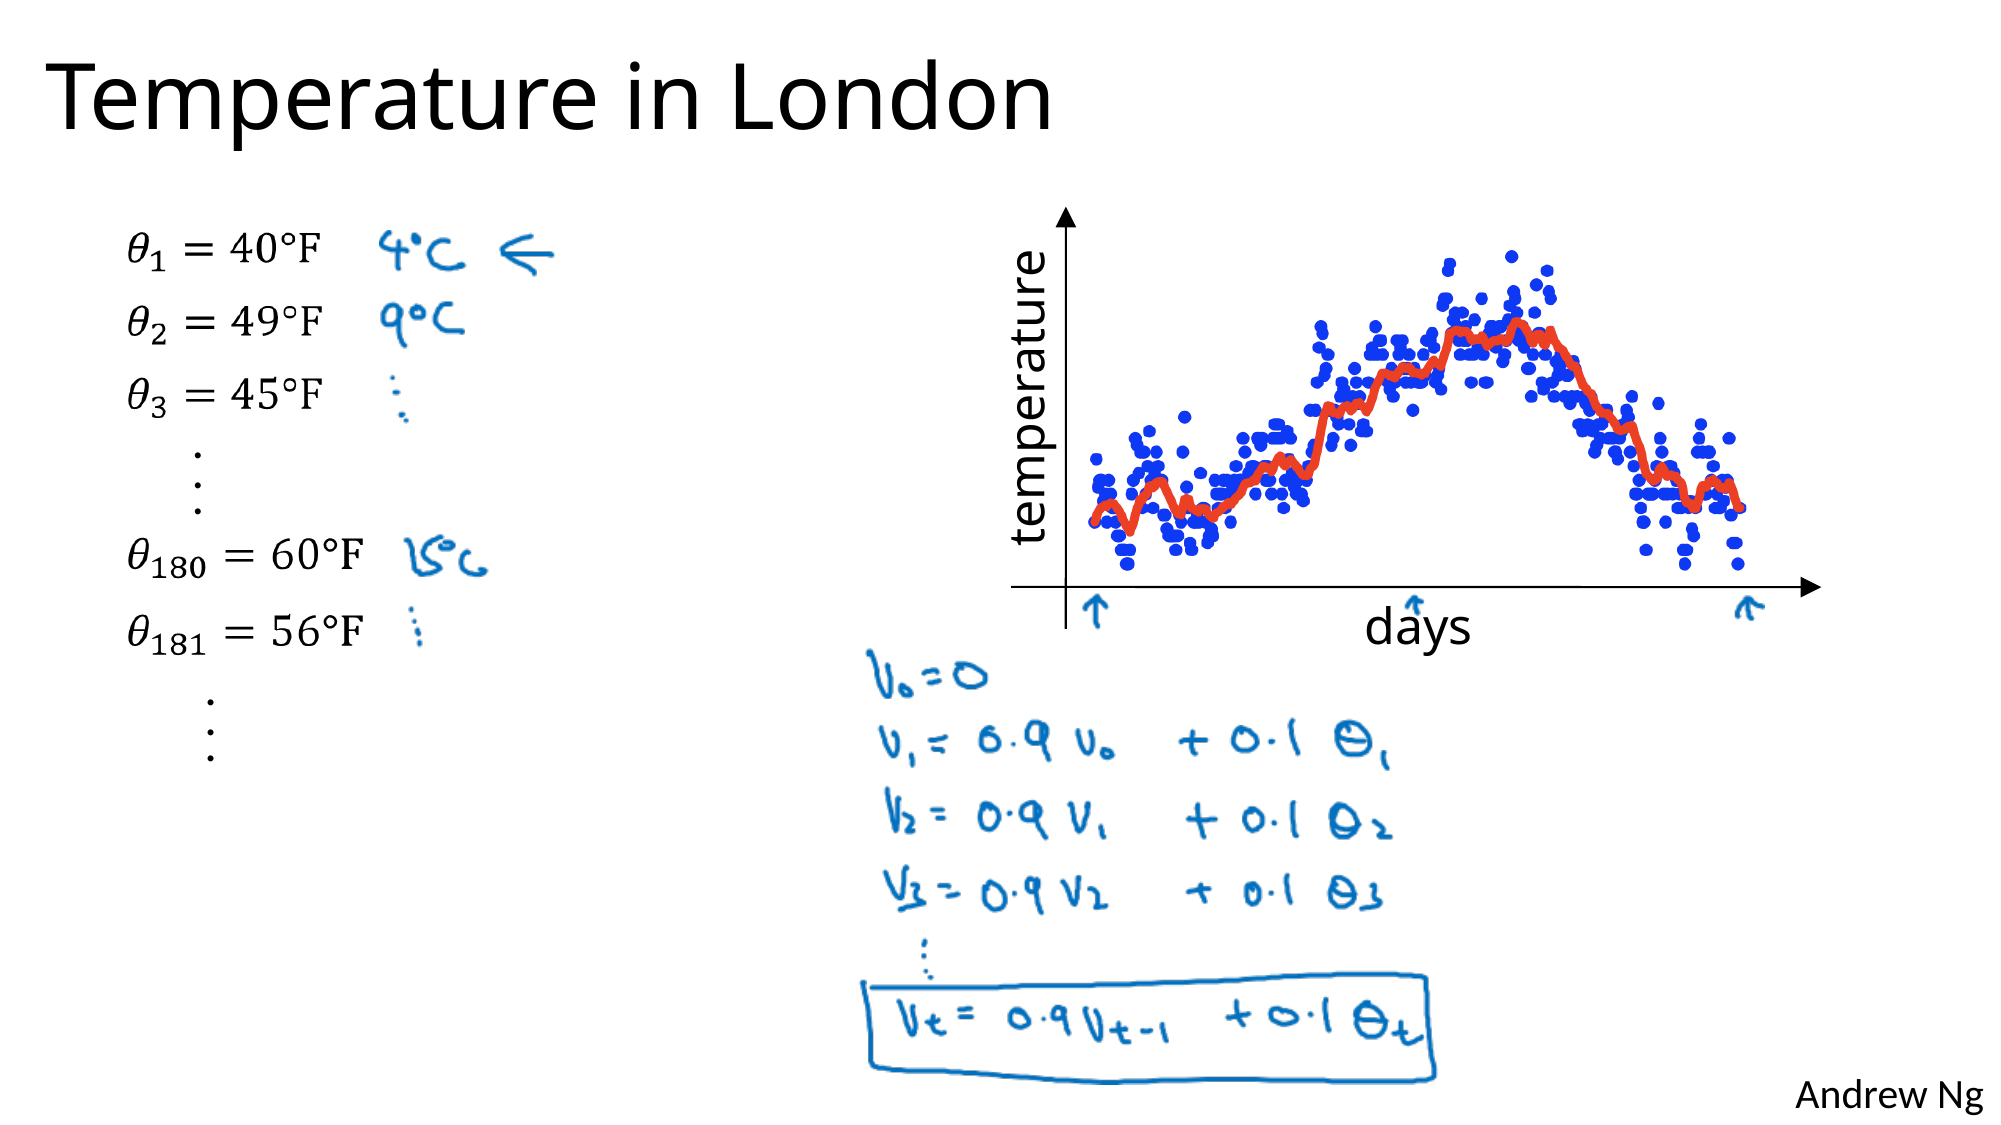

# Temperature in London
temperature
days
.
.
.
.
.
.